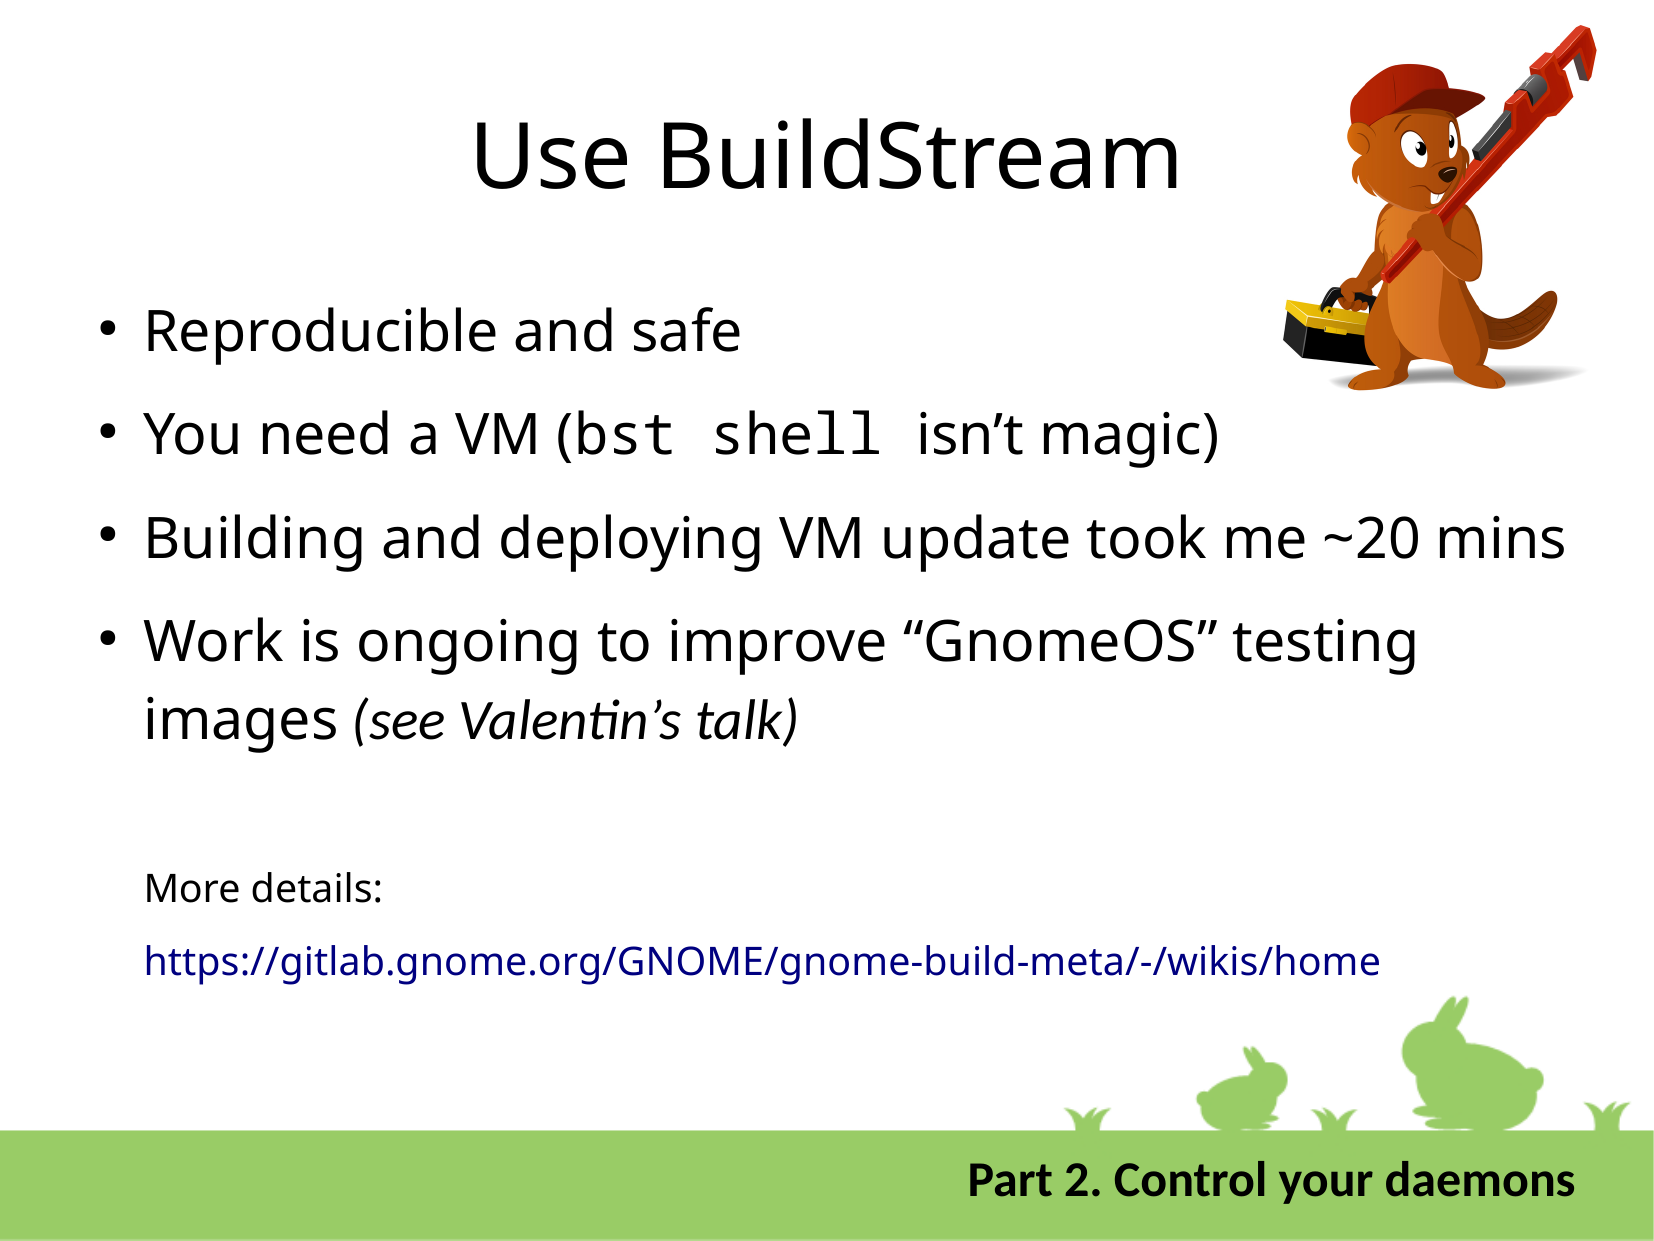

# Use BuildStream
Reproducible and safe
You need a VM (bst shell isn’t magic)
Building and deploying VM update took me ~20 mins
Work is ongoing to improve “GnomeOS” testing images (see Valentin’s talk)
More details:https://gitlab.gnome.org/GNOME/gnome-build-meta/-/wikis/home
you could install Toolbox for example
 Part 2. Control your daemons